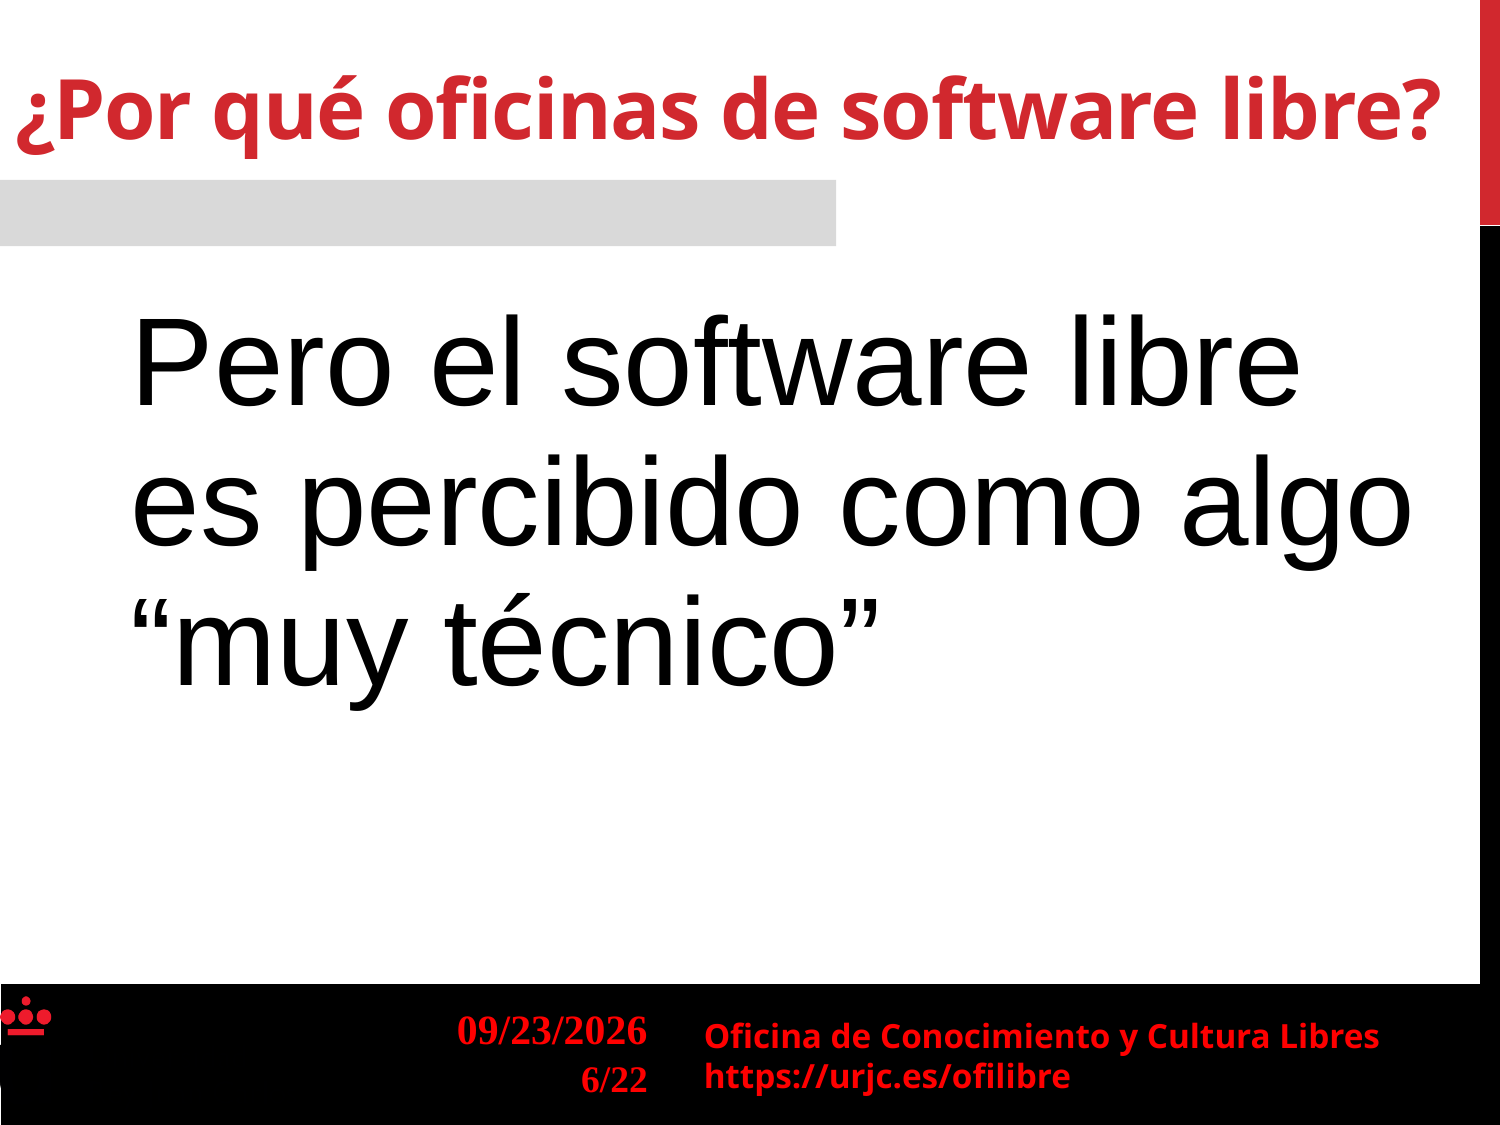

¿Por qué oficinas de software libre?
# Pero el software libre es percibido como algo “muy técnico”